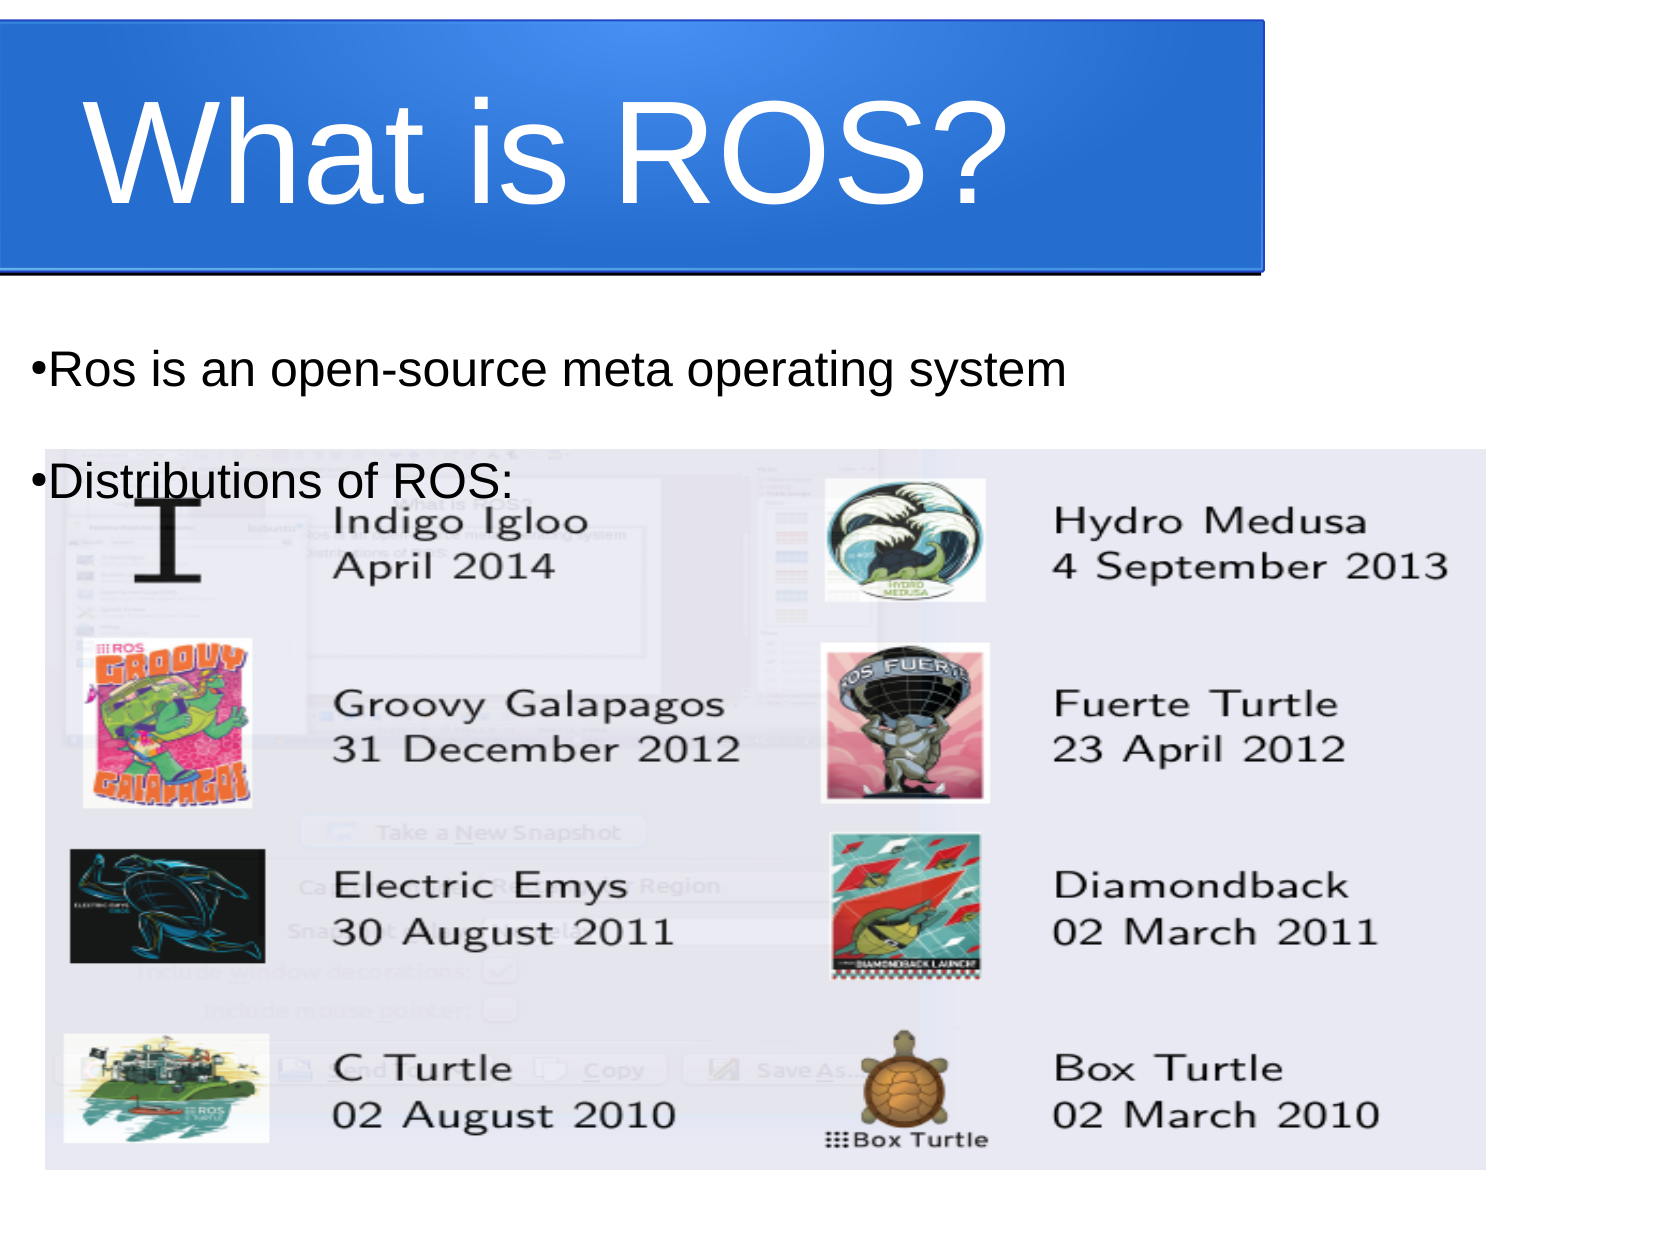

# What is ROS?
Ros is an open-source meta operating system
Distributions of ROS: